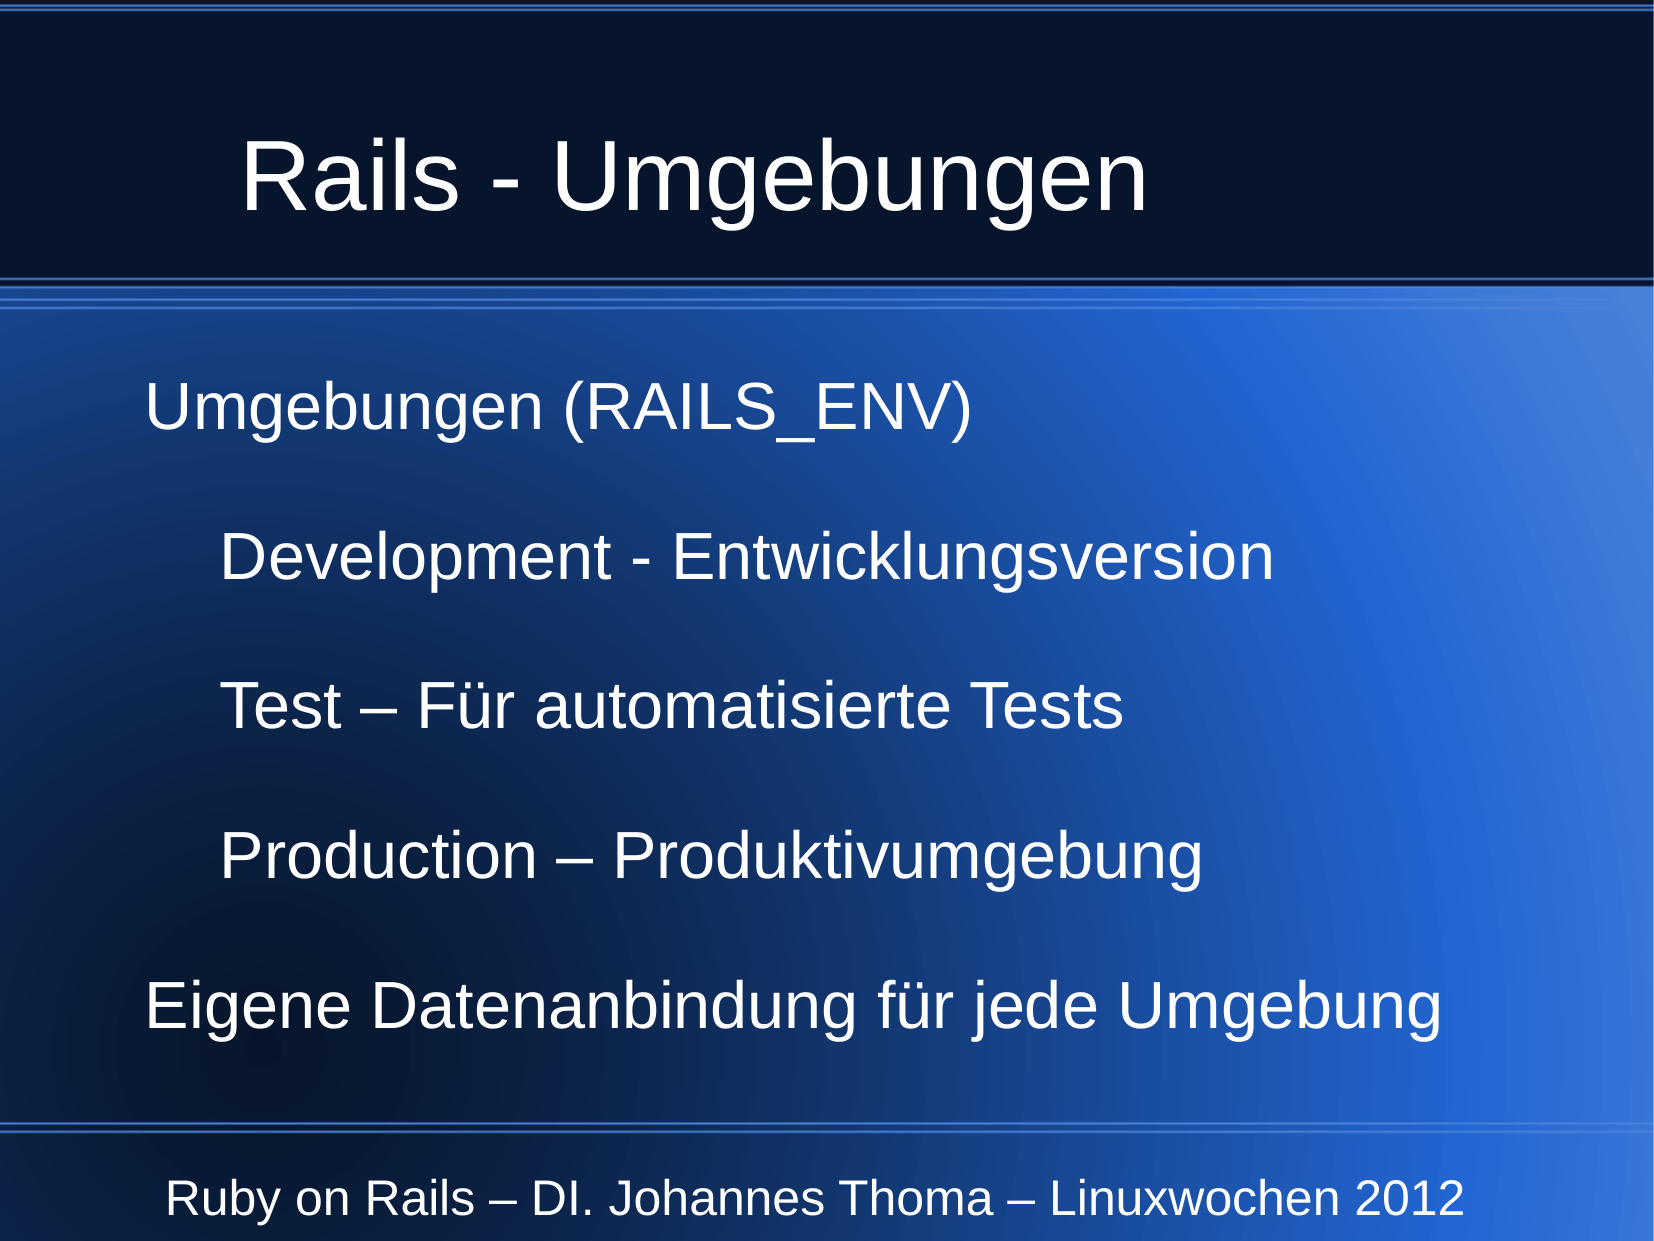

Rails - Umgebungen
Umgebungen (RAILS_ENV)
	Development - Entwicklungsversion
	Test – Für automatisierte Tests
	Production – Produktivumgebung
Eigene Datenanbindung für jede Umgebung
Ruby on Rails – DI. Johannes Thoma – Linuxwochen 2012